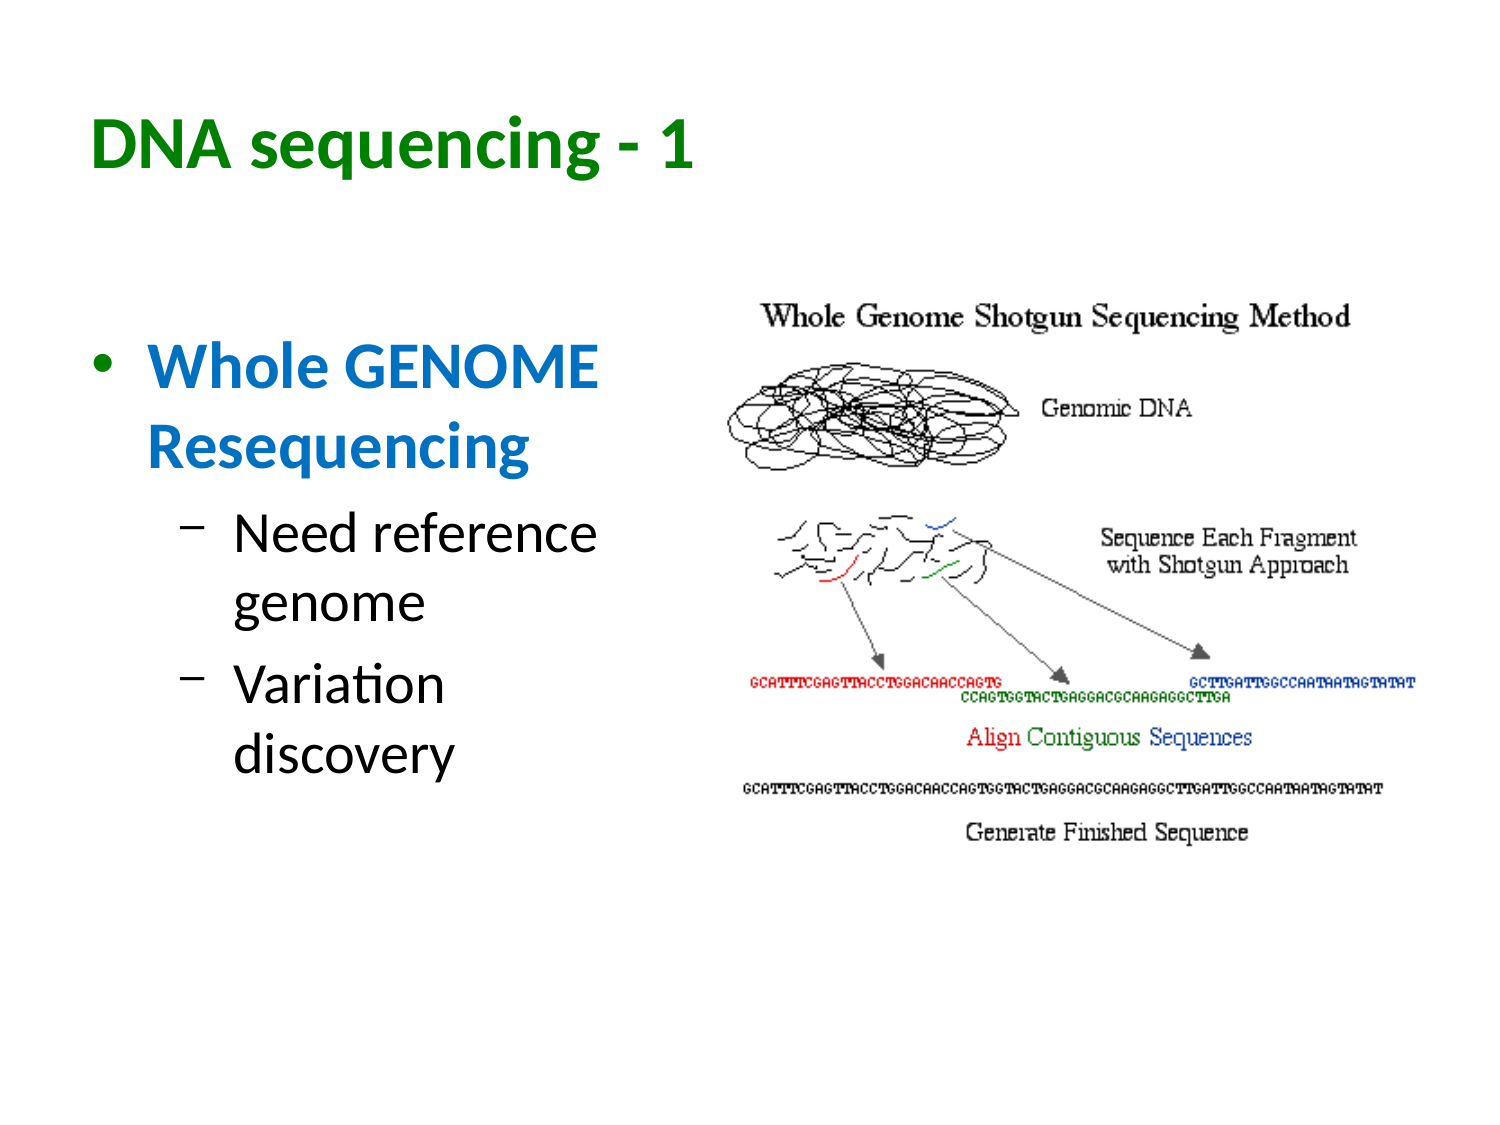

# DNA sequencing - 1
Whole GENOME Resequencing
Need reference genome
Variation discovery